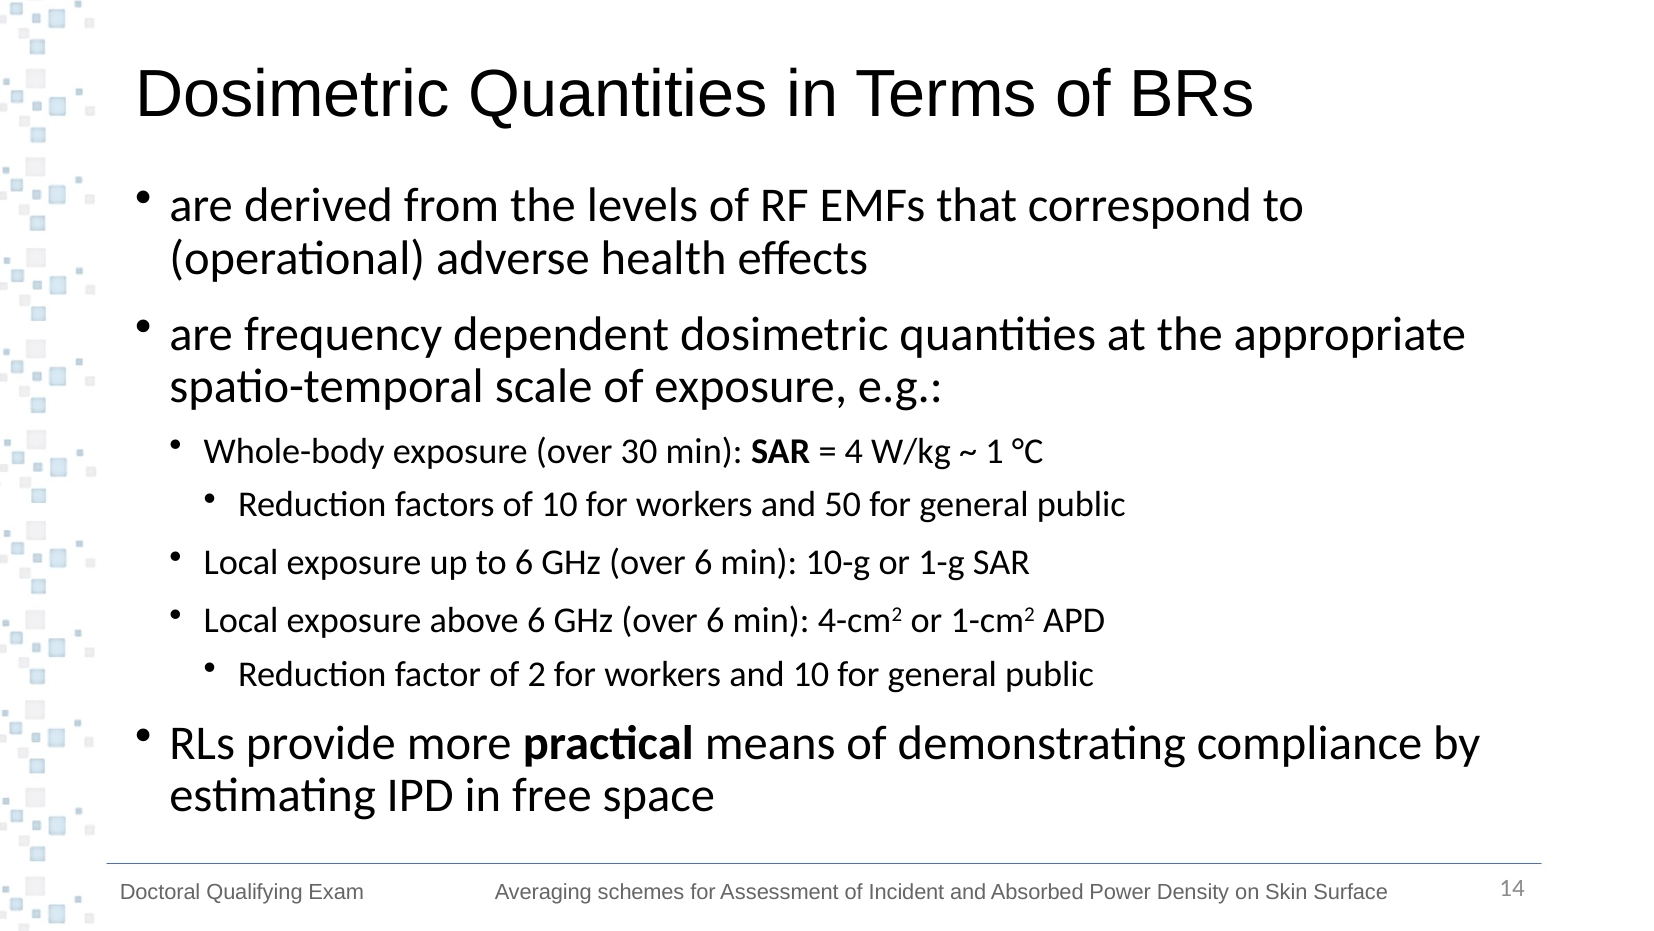

# Dosimetric Quantities in Terms of BRs
are derived from the levels of RF EMFs that correspond to (operational) adverse health effects
are frequency dependent dosimetric quantities at the appropriate spatio-temporal scale of exposure, e.g.:
Whole-body exposure (over 30 min): SAR = 4 W/kg ~ 1 °C
Reduction factors of 10 for workers and 50 for general public
Local exposure up to 6 GHz (over 6 min): 10-g or 1-g SAR
Local exposure above 6 GHz (over 6 min): 4-cm2 or 1-cm2 APD
Reduction factor of 2 for workers and 10 for general public
RLs provide more practical means of demonstrating compliance by estimating IPD in free space
14
Doctoral Qualifying Exam		Averaging schemes for Assessment of Incident and Absorbed Power Density on Skin Surface